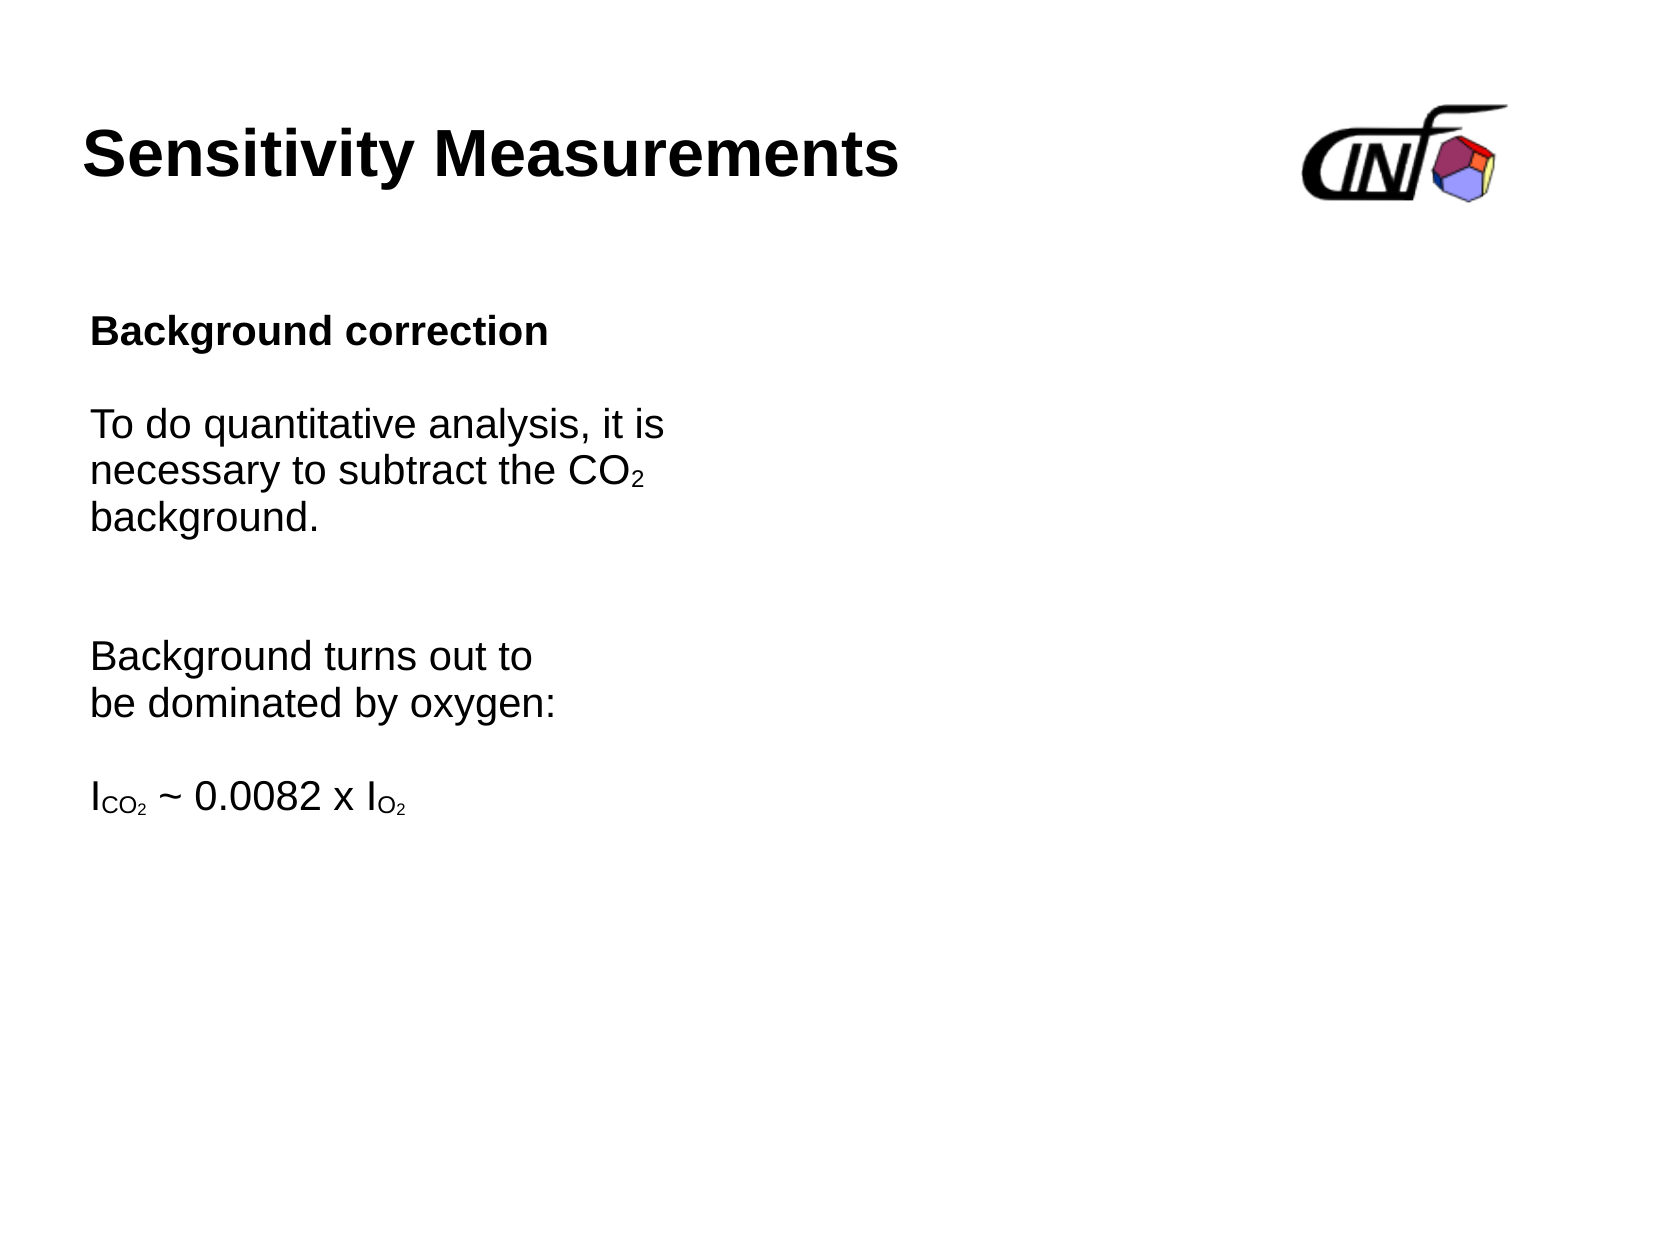

# Sensitivity Measurements
Background correction
To do quantitative analysis, it is necessary to subtract the CO2 background.
Background turns out to be dominated by oxygen:
ICO2 ~ 0.0082 x IO2